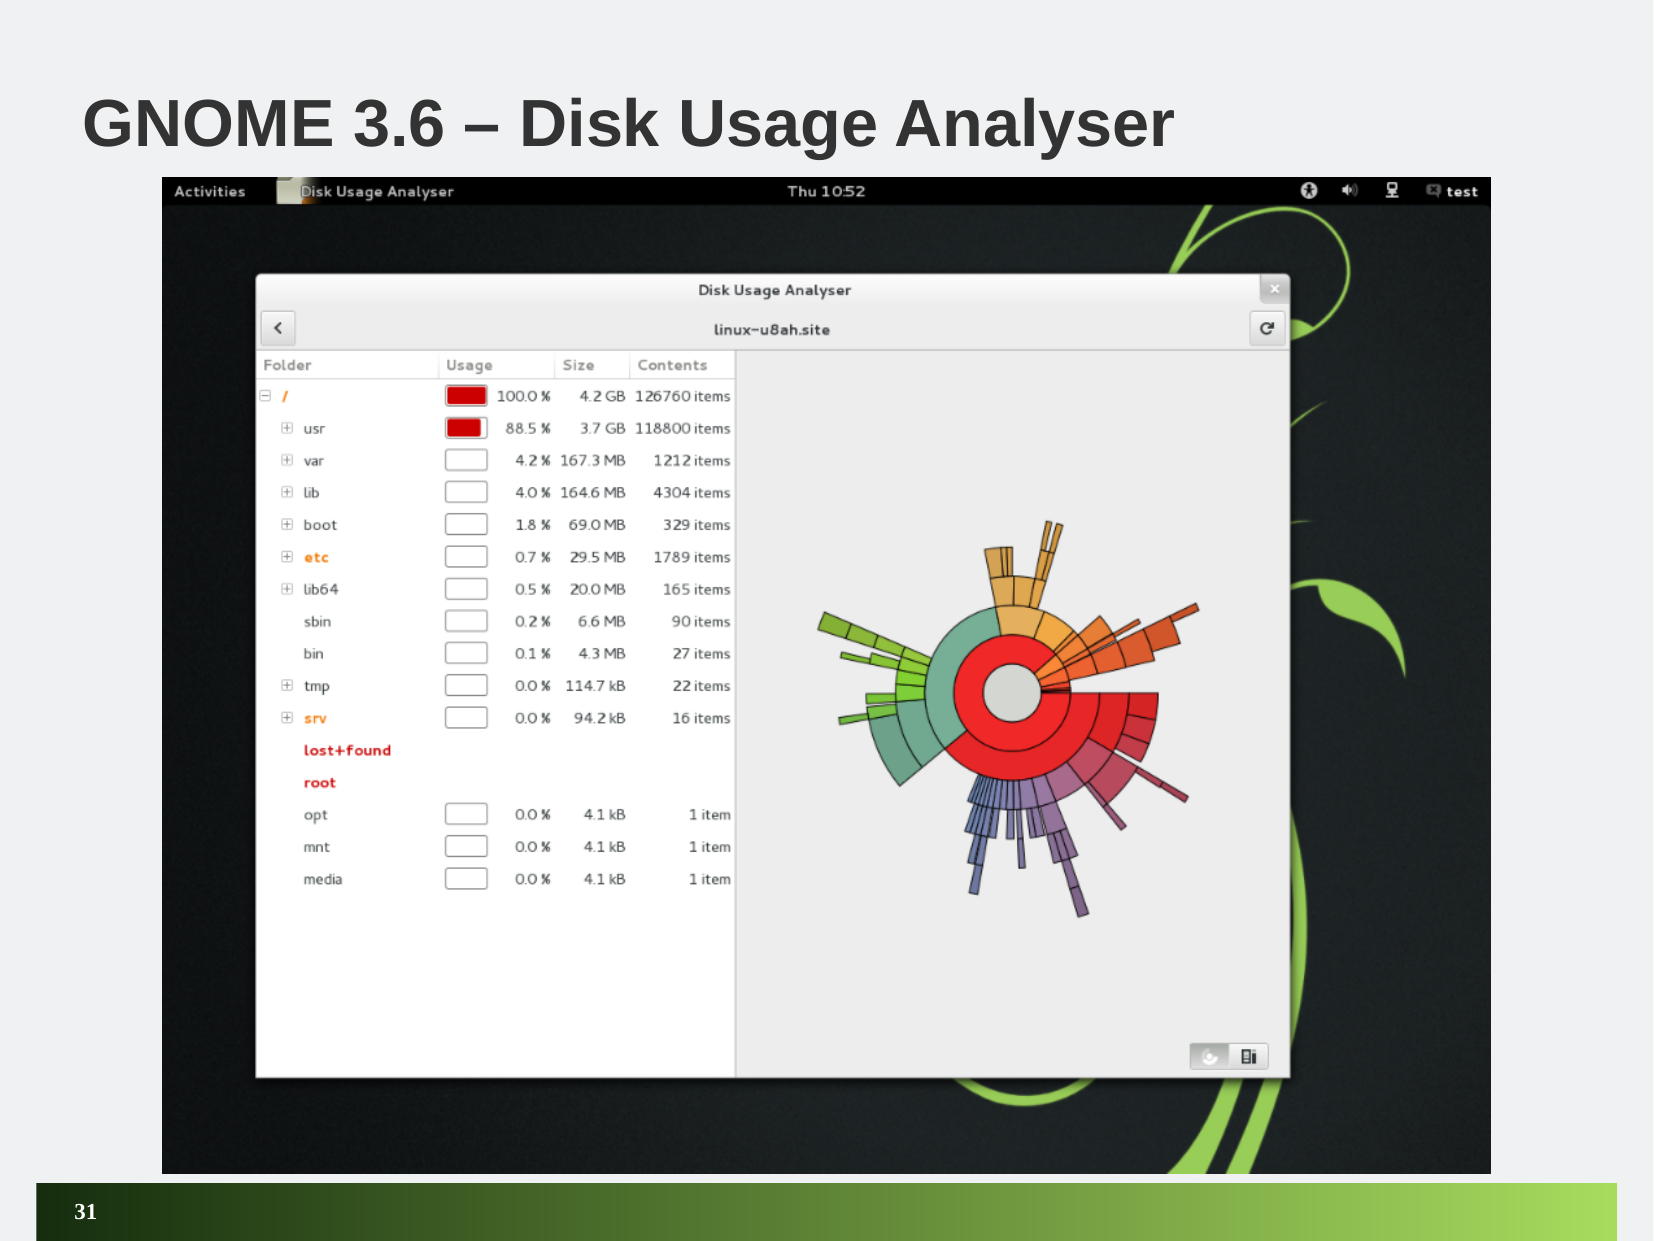

# GNOME 3.6 – Disk Usage Analyser
31